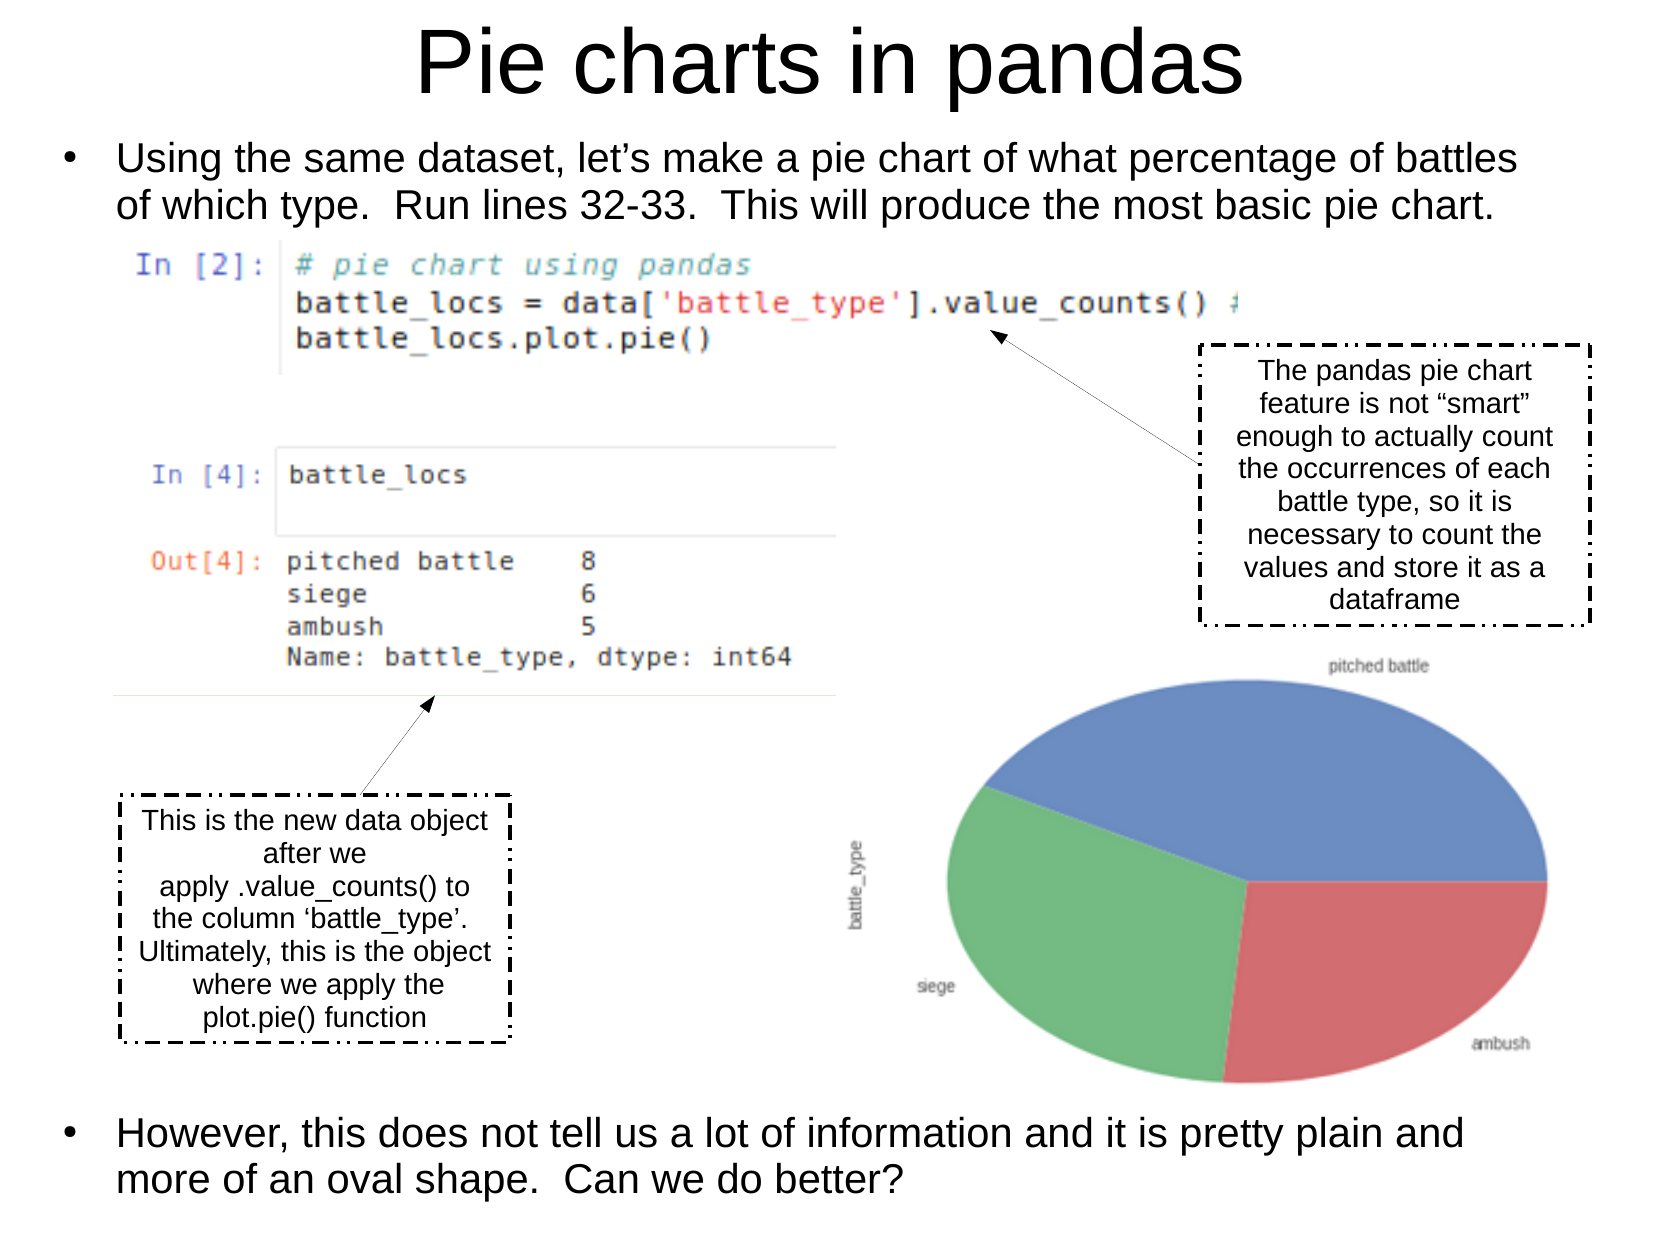

# Pie charts in pandas
Using the same dataset, let’s make a pie chart of what percentage of battles of which type. Run lines 32-33. This will produce the most basic pie chart.
The pandas pie chart feature is not “smart” enough to actually count the occurrences of each battle type, so it is necessary to count the values and store it as a dataframe
This is the new data object after we apply .value_counts() to the column ‘battle_type’. Ultimately, this is the object where we apply the plot.pie() function
However, this does not tell us a lot of information and it is pretty plain and more of an oval shape. Can we do better?